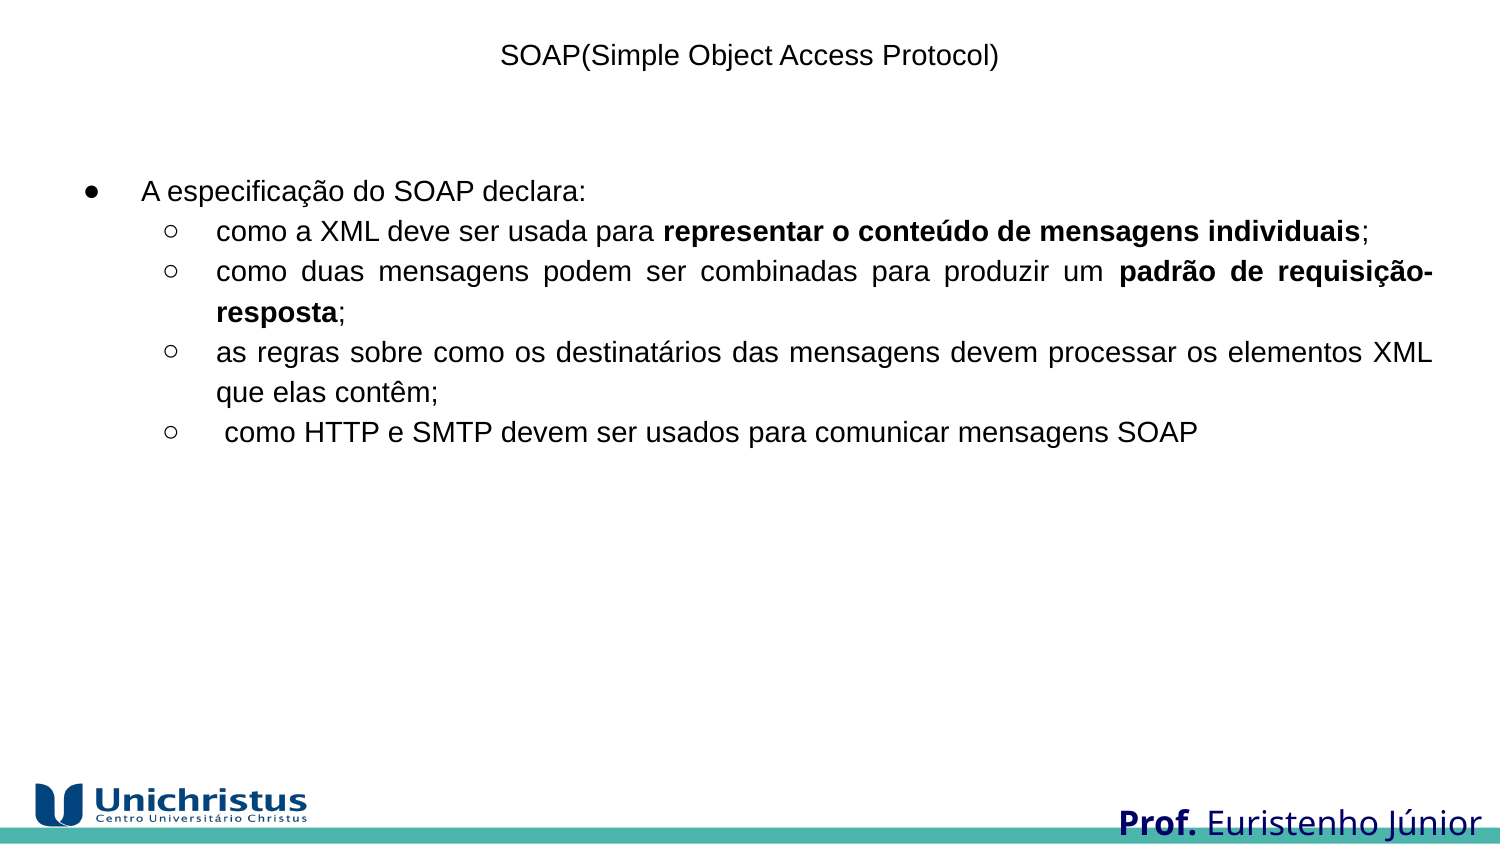

# SOAP(Simple Object Access Protocol)
A especificação do SOAP declara:
como a XML deve ser usada para representar o conteúdo de mensagens individuais;
como duas mensagens podem ser combinadas para produzir um padrão de requisição-resposta;
as regras sobre como os destinatários das mensagens devem processar os elementos XML que elas contêm;
 como HTTP e SMTP devem ser usados para comunicar mensagens SOAP
Prof. Euristenho Júnior